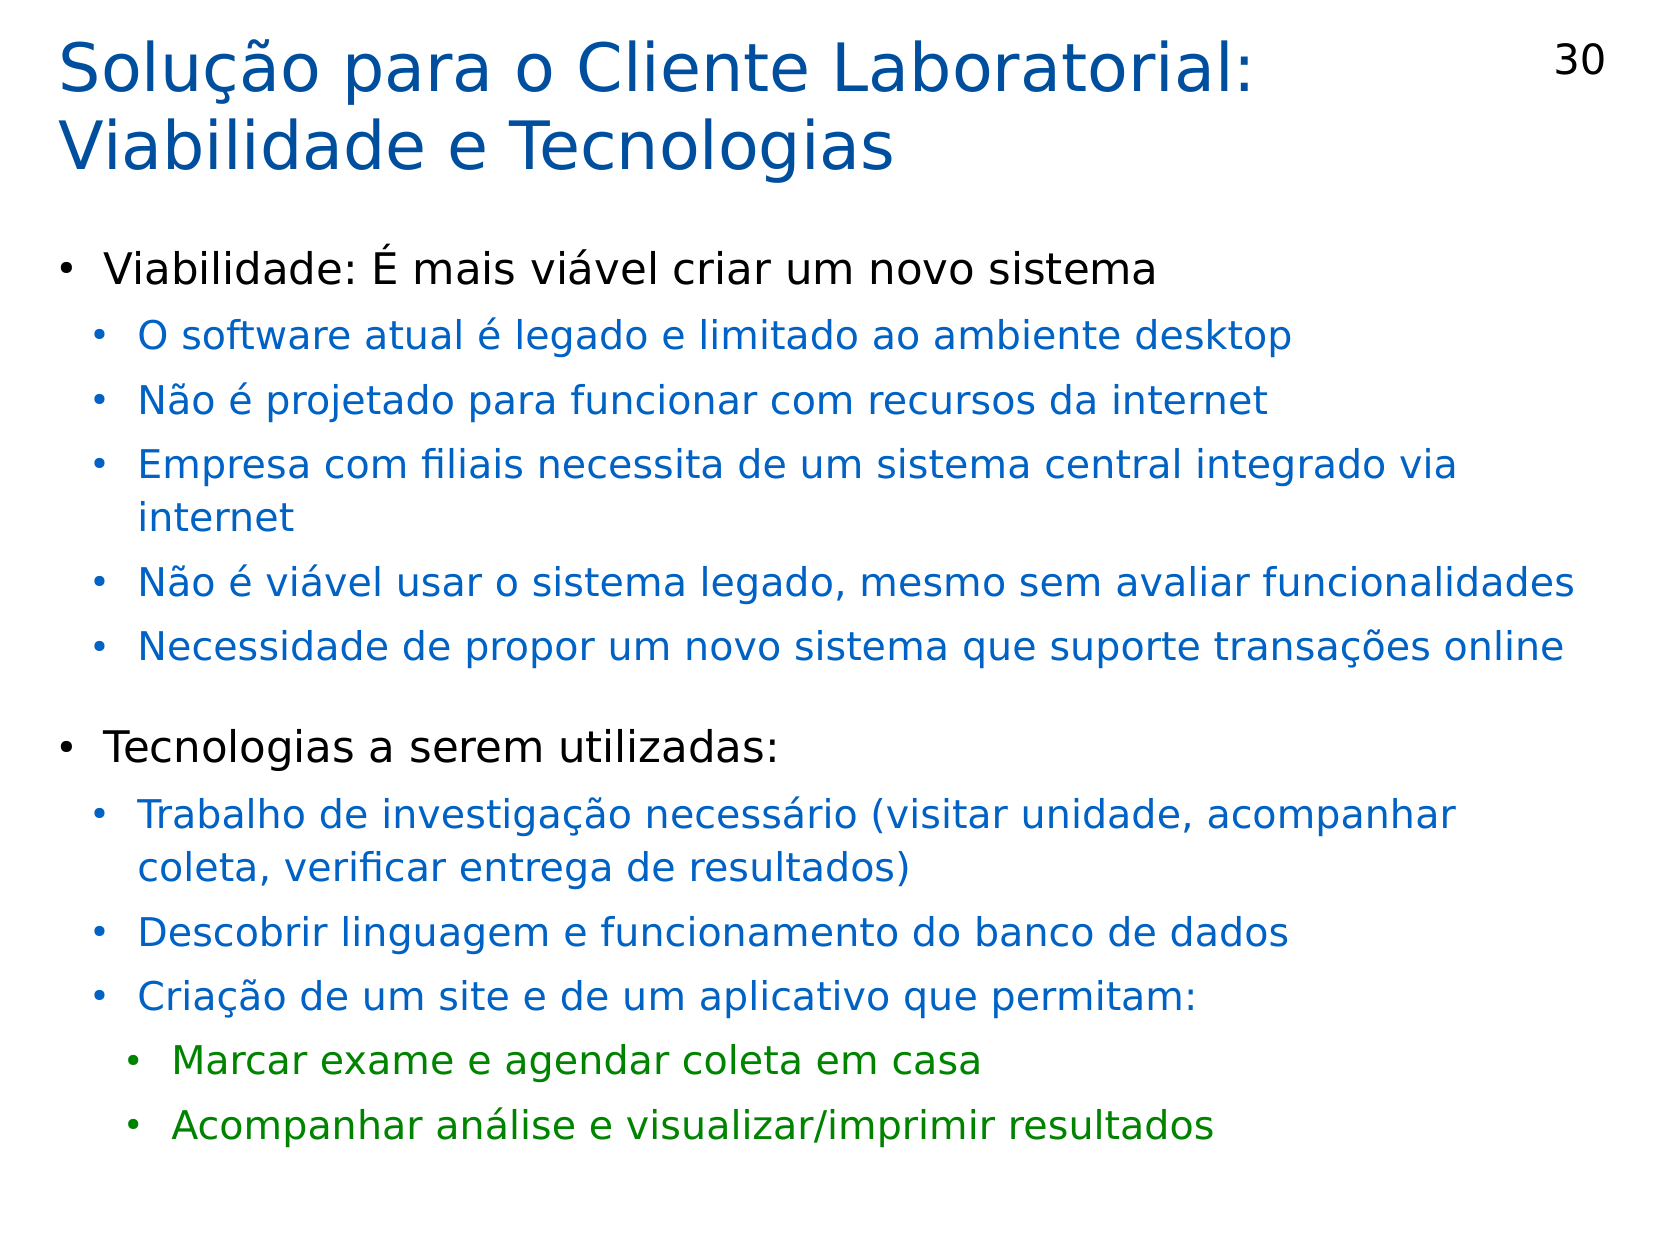

# Solução para o Cliente Laboratorial: Viabilidade e Tecnologias
30
Viabilidade: É mais viável criar um novo sistema
O software atual é legado e limitado ao ambiente desktop
Não é projetado para funcionar com recursos da internet
Empresa com filiais necessita de um sistema central integrado via internet
Não é viável usar o sistema legado, mesmo sem avaliar funcionalidades
Necessidade de propor um novo sistema que suporte transações online
Tecnologias a serem utilizadas:
Trabalho de investigação necessário (visitar unidade, acompanhar coleta, verificar entrega de resultados)
Descobrir linguagem e funcionamento do banco de dados
Criação de um site e de um aplicativo que permitam:
Marcar exame e agendar coleta em casa
Acompanhar análise e visualizar/imprimir resultados